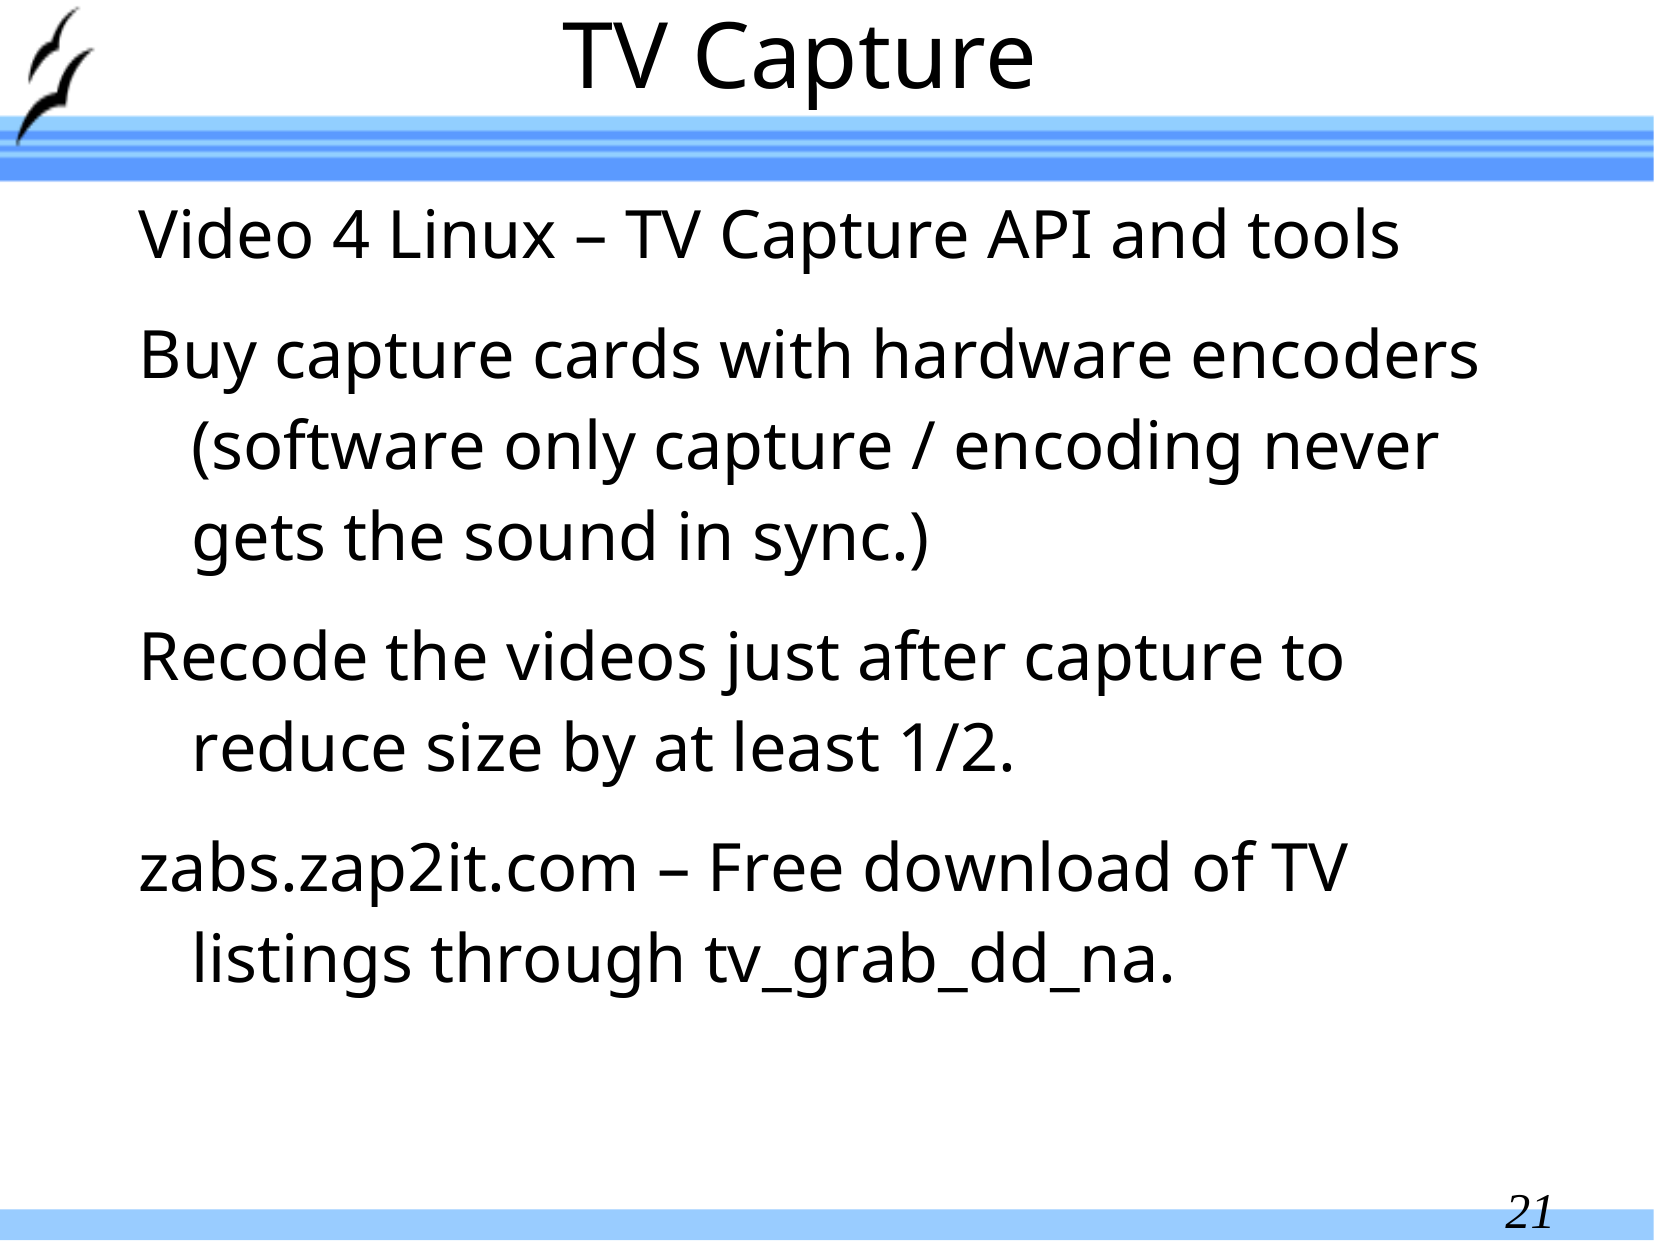

# TV Capture
Video 4 Linux – TV Capture API and tools
Buy capture cards with hardware encoders (software only capture / encoding never gets the sound in sync.)
Recode the videos just after capture to reduce size by at least 1/2.
zabs.zap2it.com – Free download of TV listings through tv_grab_dd_na.